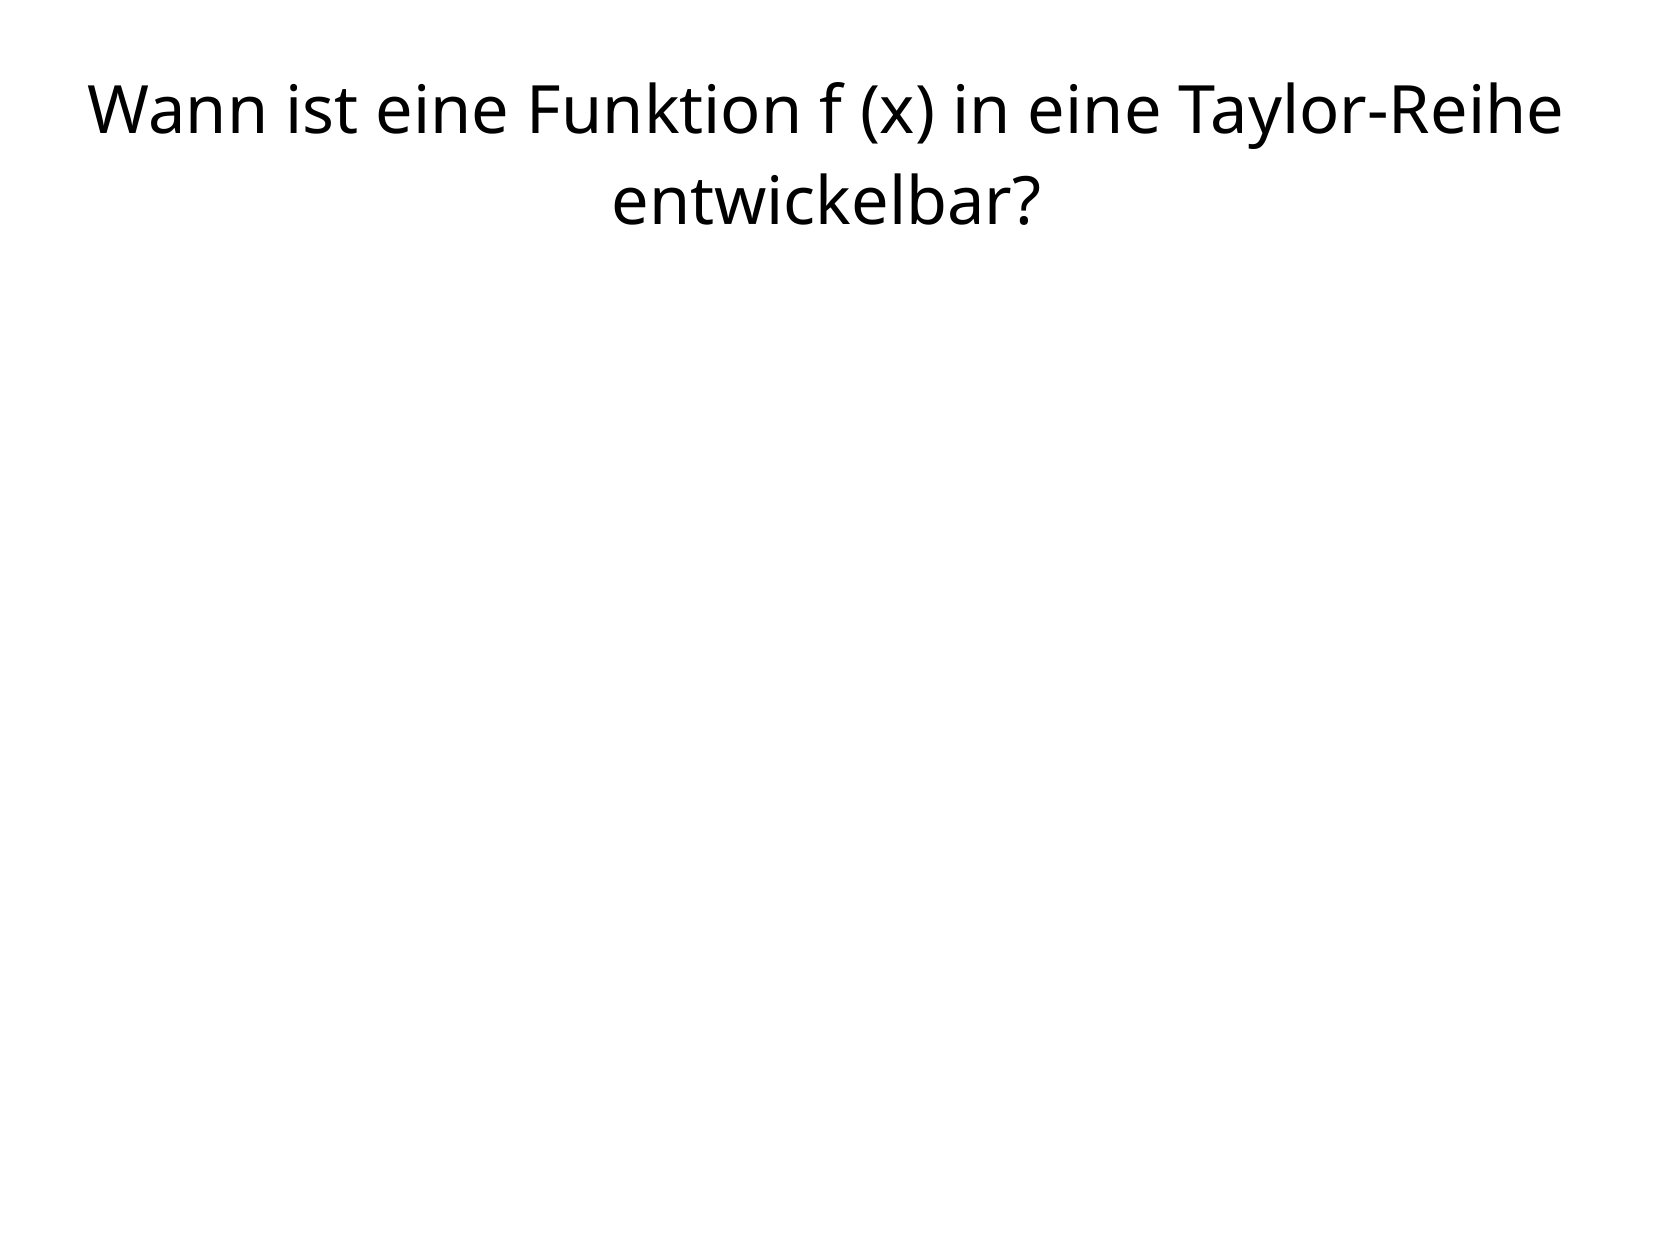

# Wann ist eine Funktion f (x) in eine Taylor-Reihe entwickelbar?